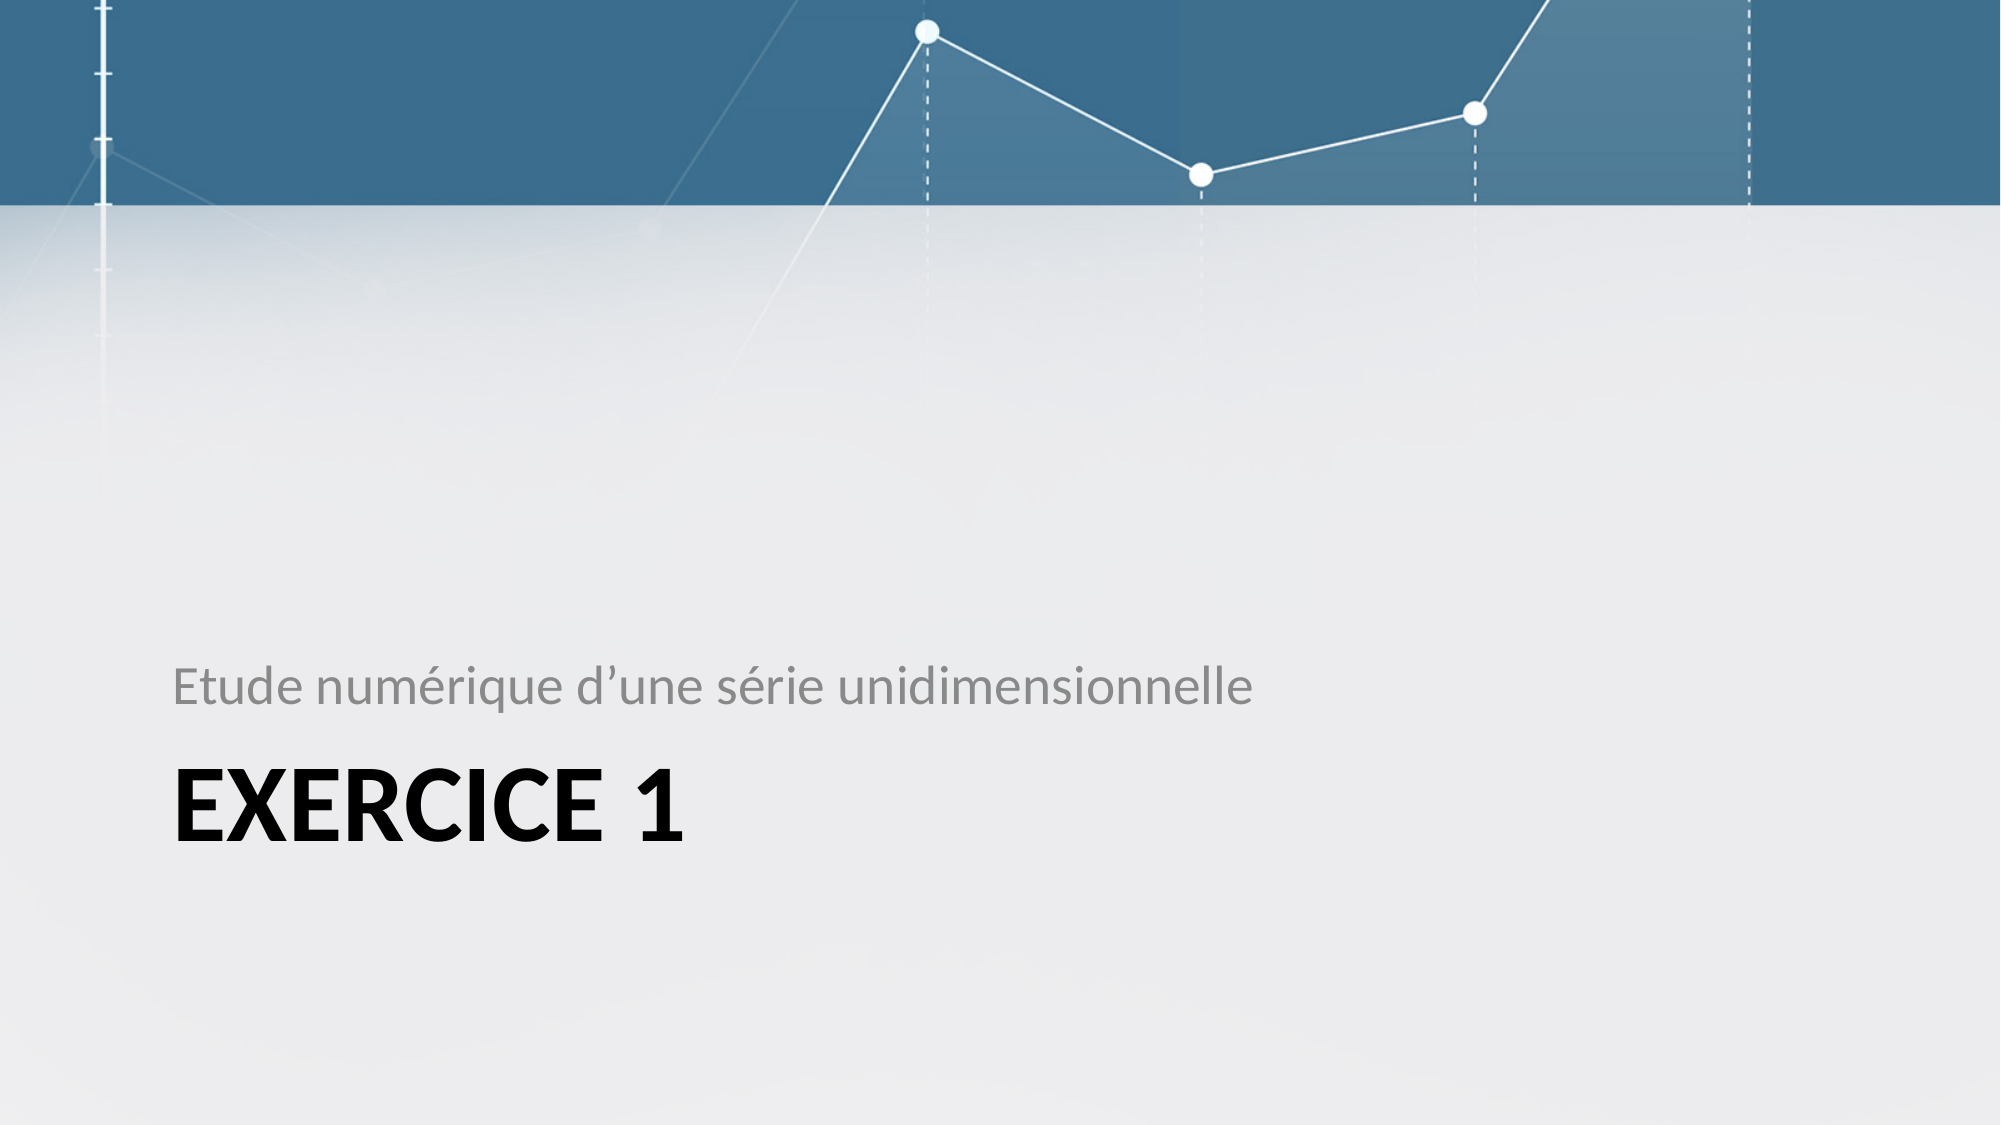

Etude numérique d’une série unidimensionnelle
# Exercice 1